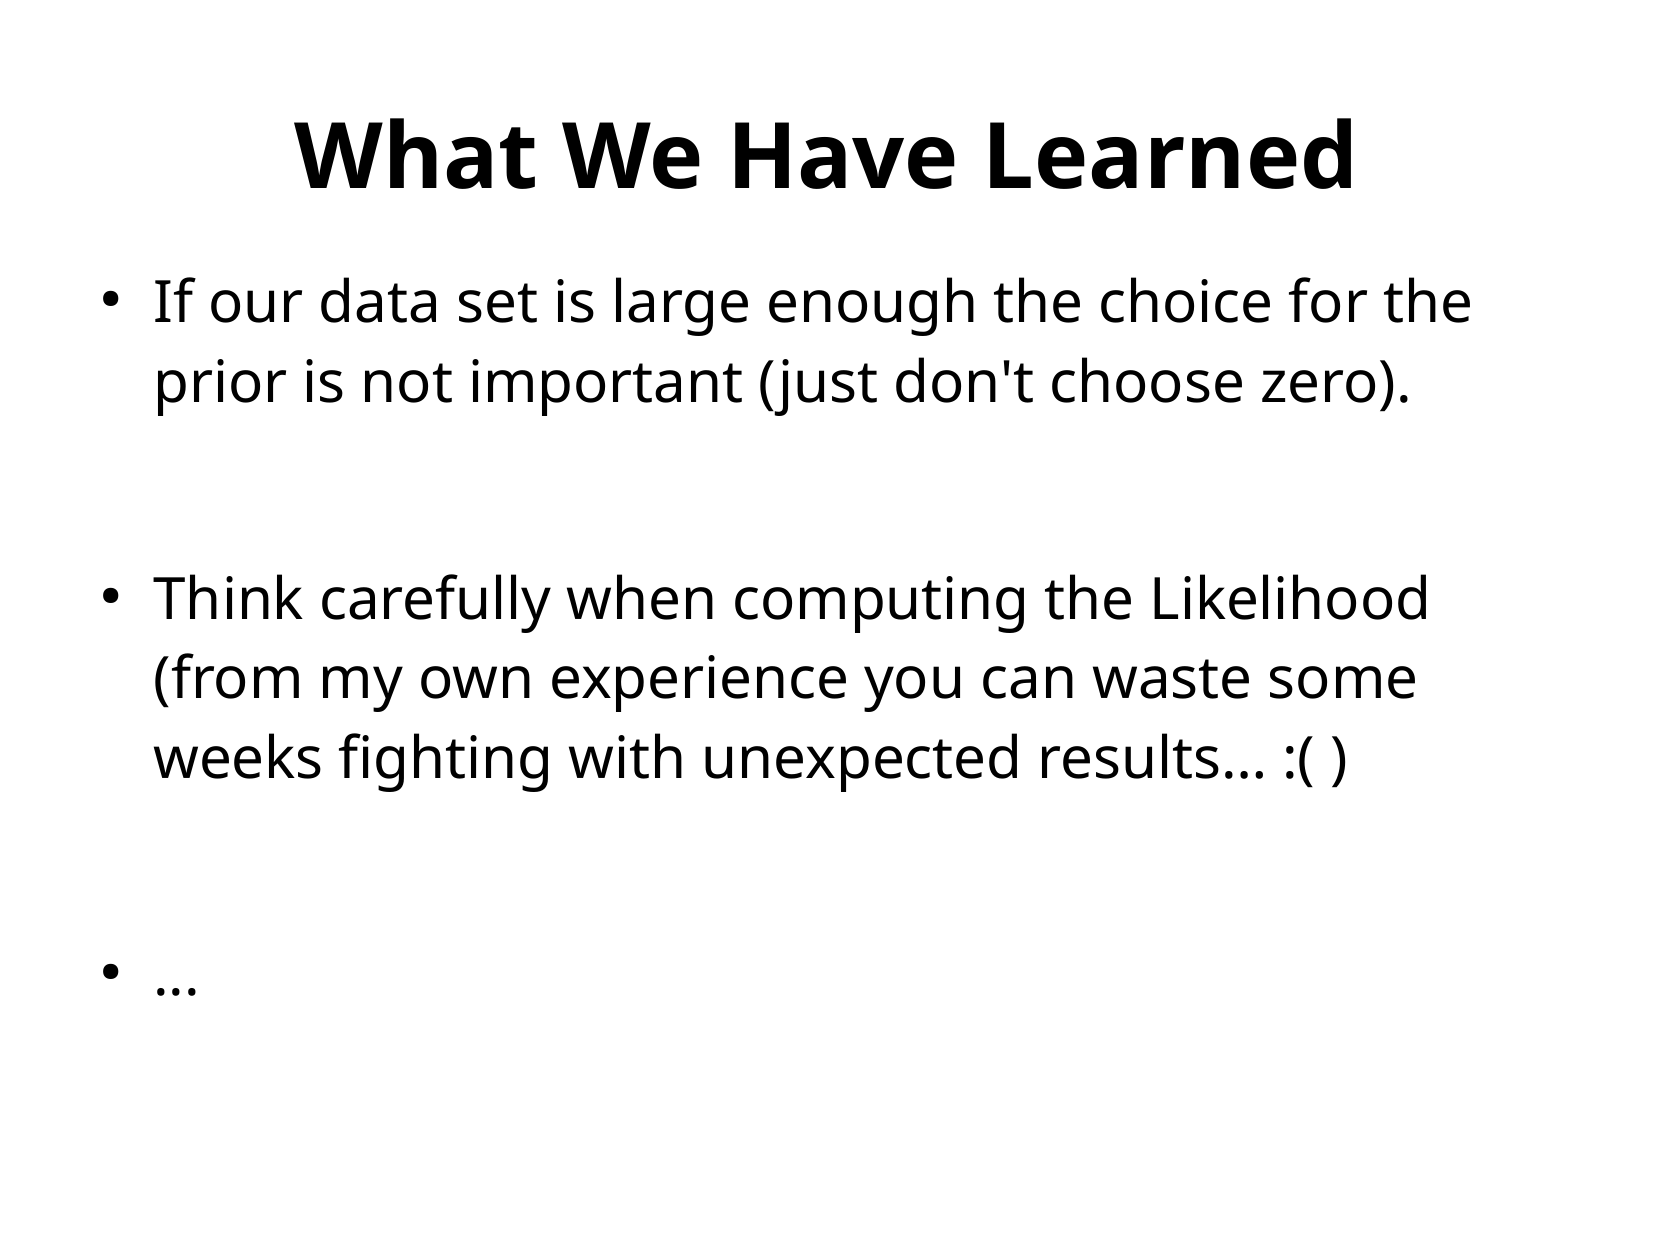

# What We Have Learned
If our data set is large enough the choice for the prior is not important (just don't choose zero).
Think carefully when computing the Likelihood
(from my own experience you can waste some weeks fighting with unexpected results… :( )
...